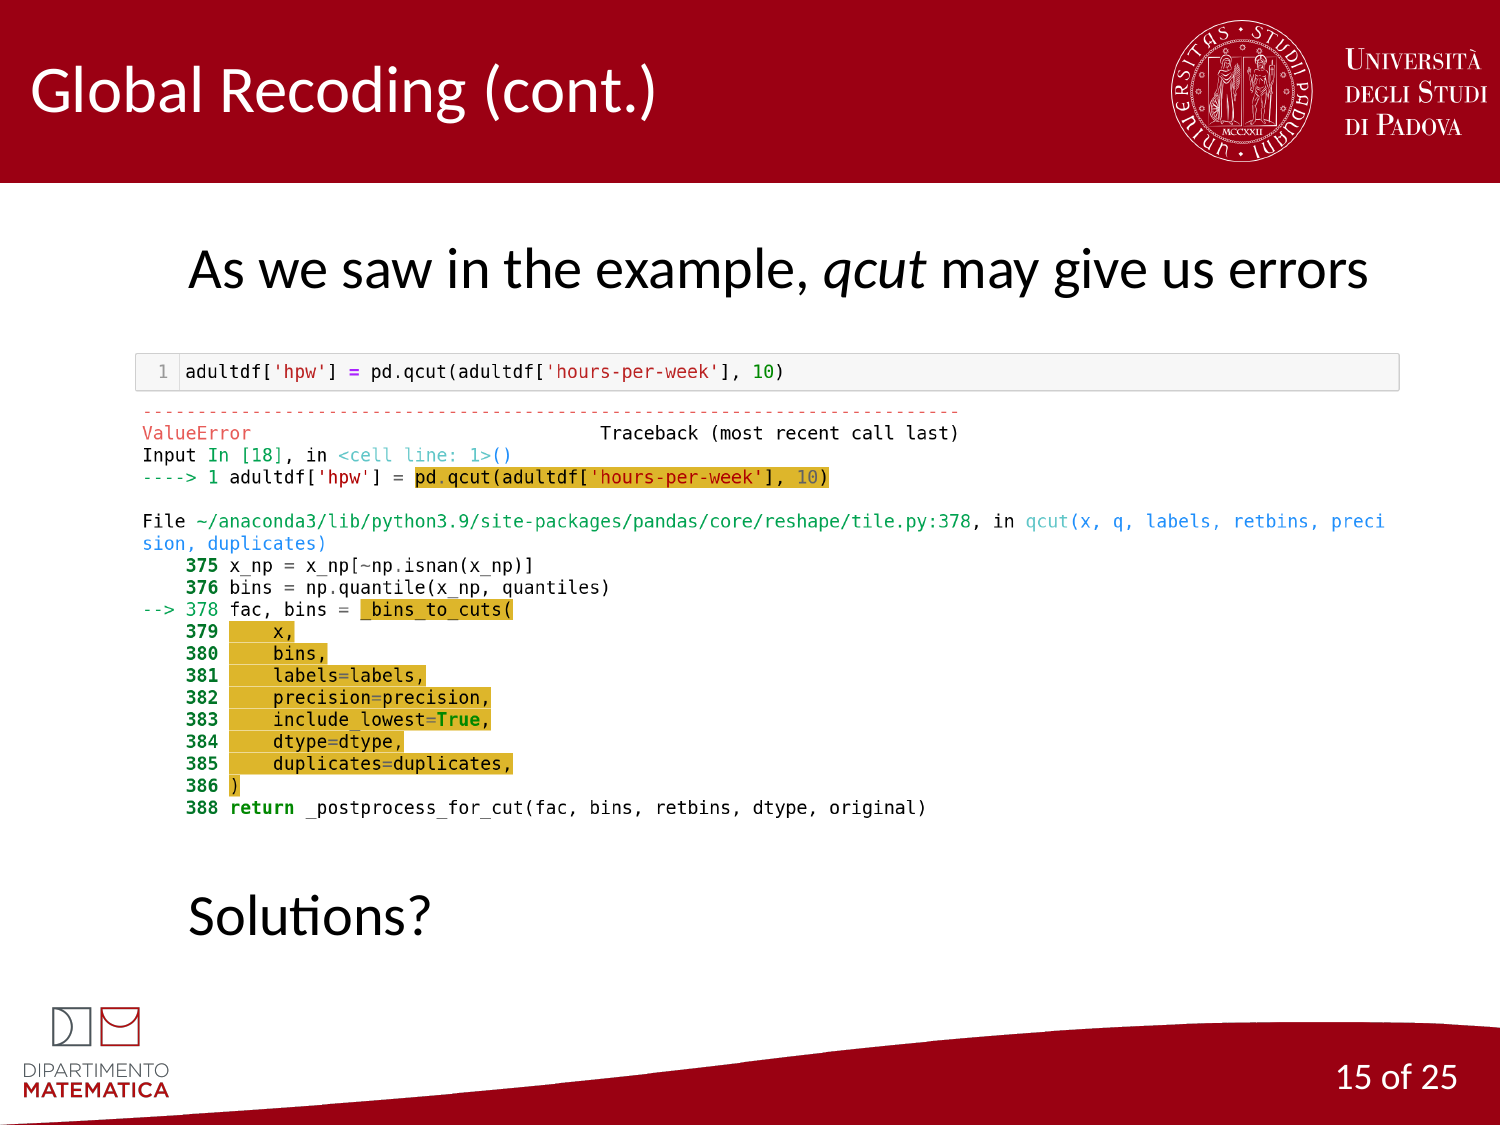

# Global Recoding (cont.)
As we saw in the example, qcut may give us errors
Solutions?
 of 25